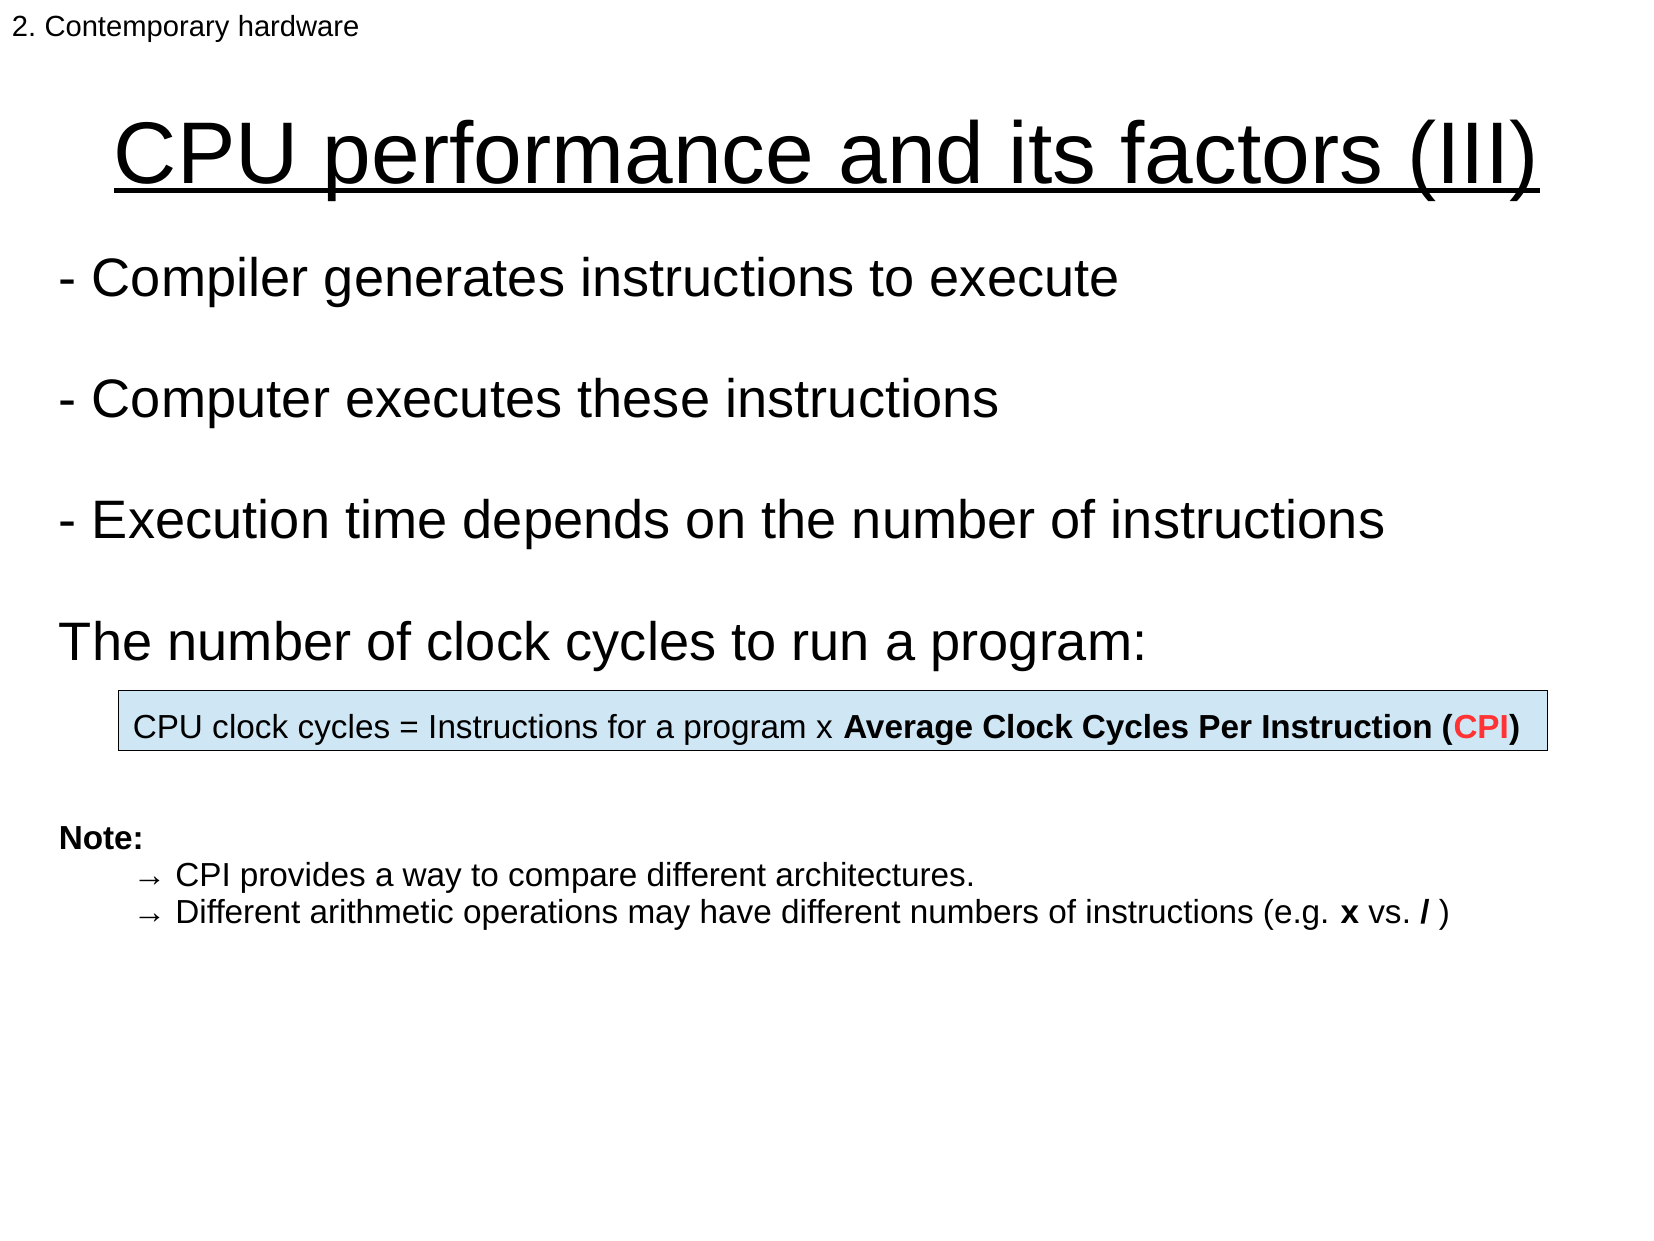

2. Contemporary hardware
# CPU performance and its factors (III)
- Compiler generates instructions to execute
- Computer executes these instructions
- Execution time depends on the number of instructions
The number of clock cycles to run a program:
	CPU clock cycles = Instructions for a program x Average Clock Cycles Per Instruction (CPI)
Note:
	→ CPI provides a way to compare different architectures.
	→ Different arithmetic operations may have different numbers of instructions (e.g. x vs. / )